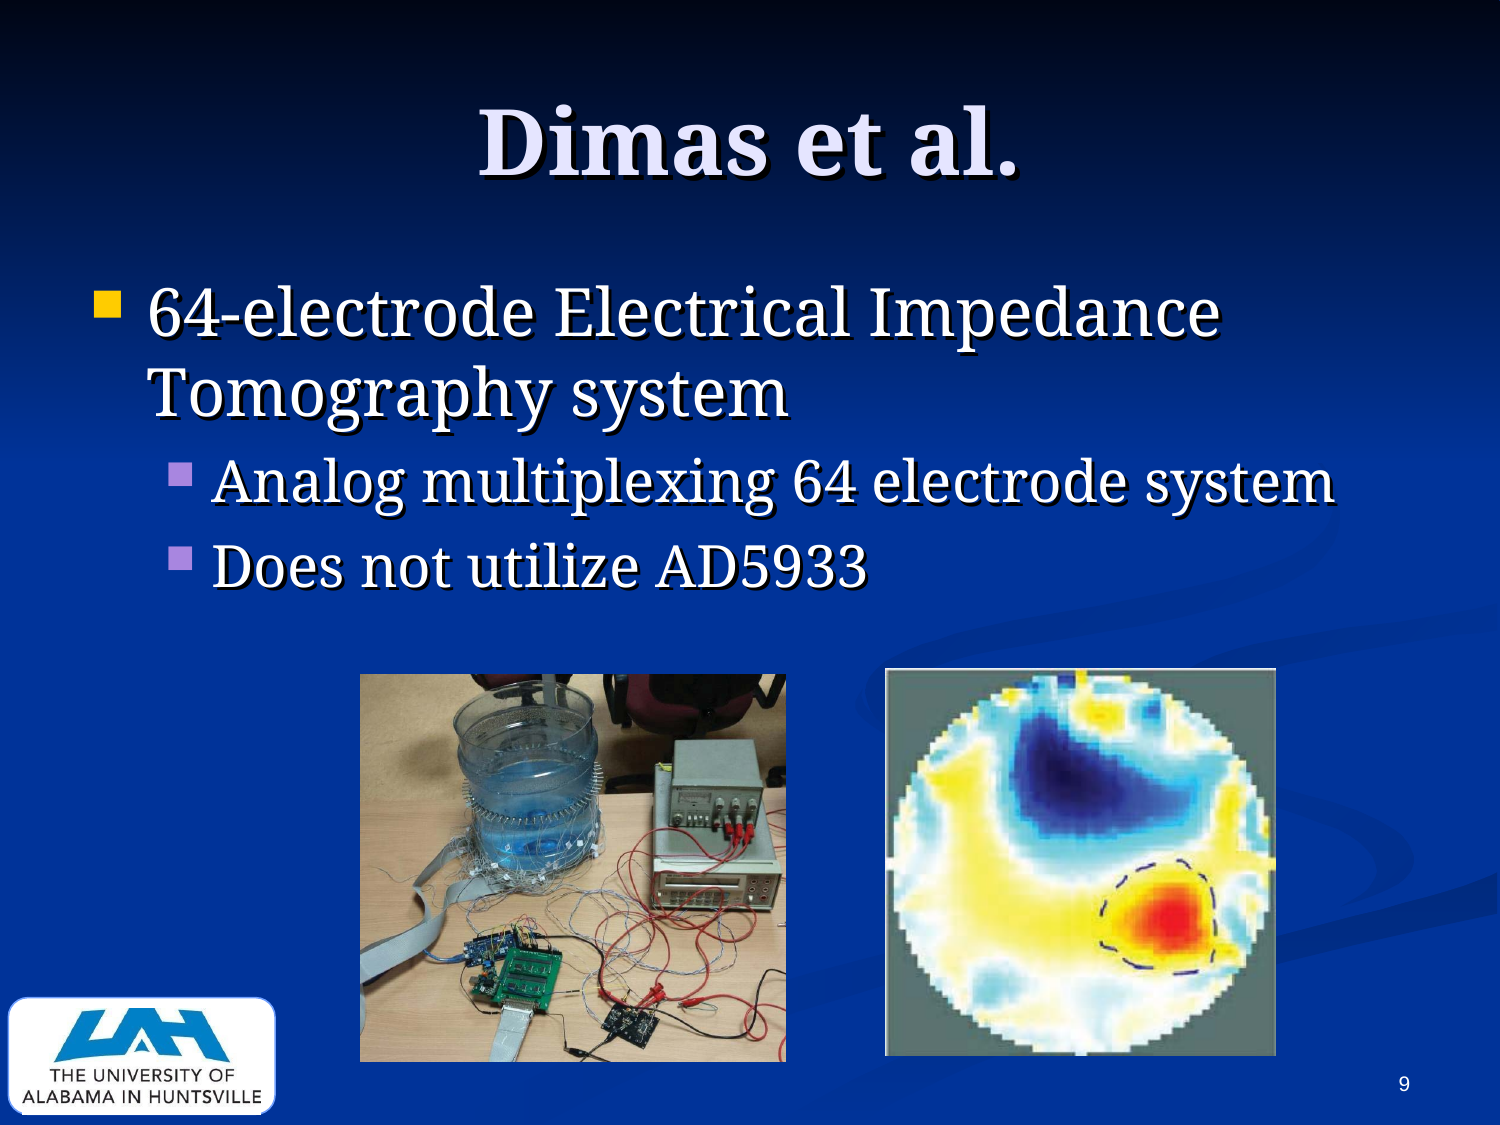

# Dimas et al.
64-electrode Electrical Impedance Tomography system
Analog multiplexing 64 electrode system
Does not utilize AD5933